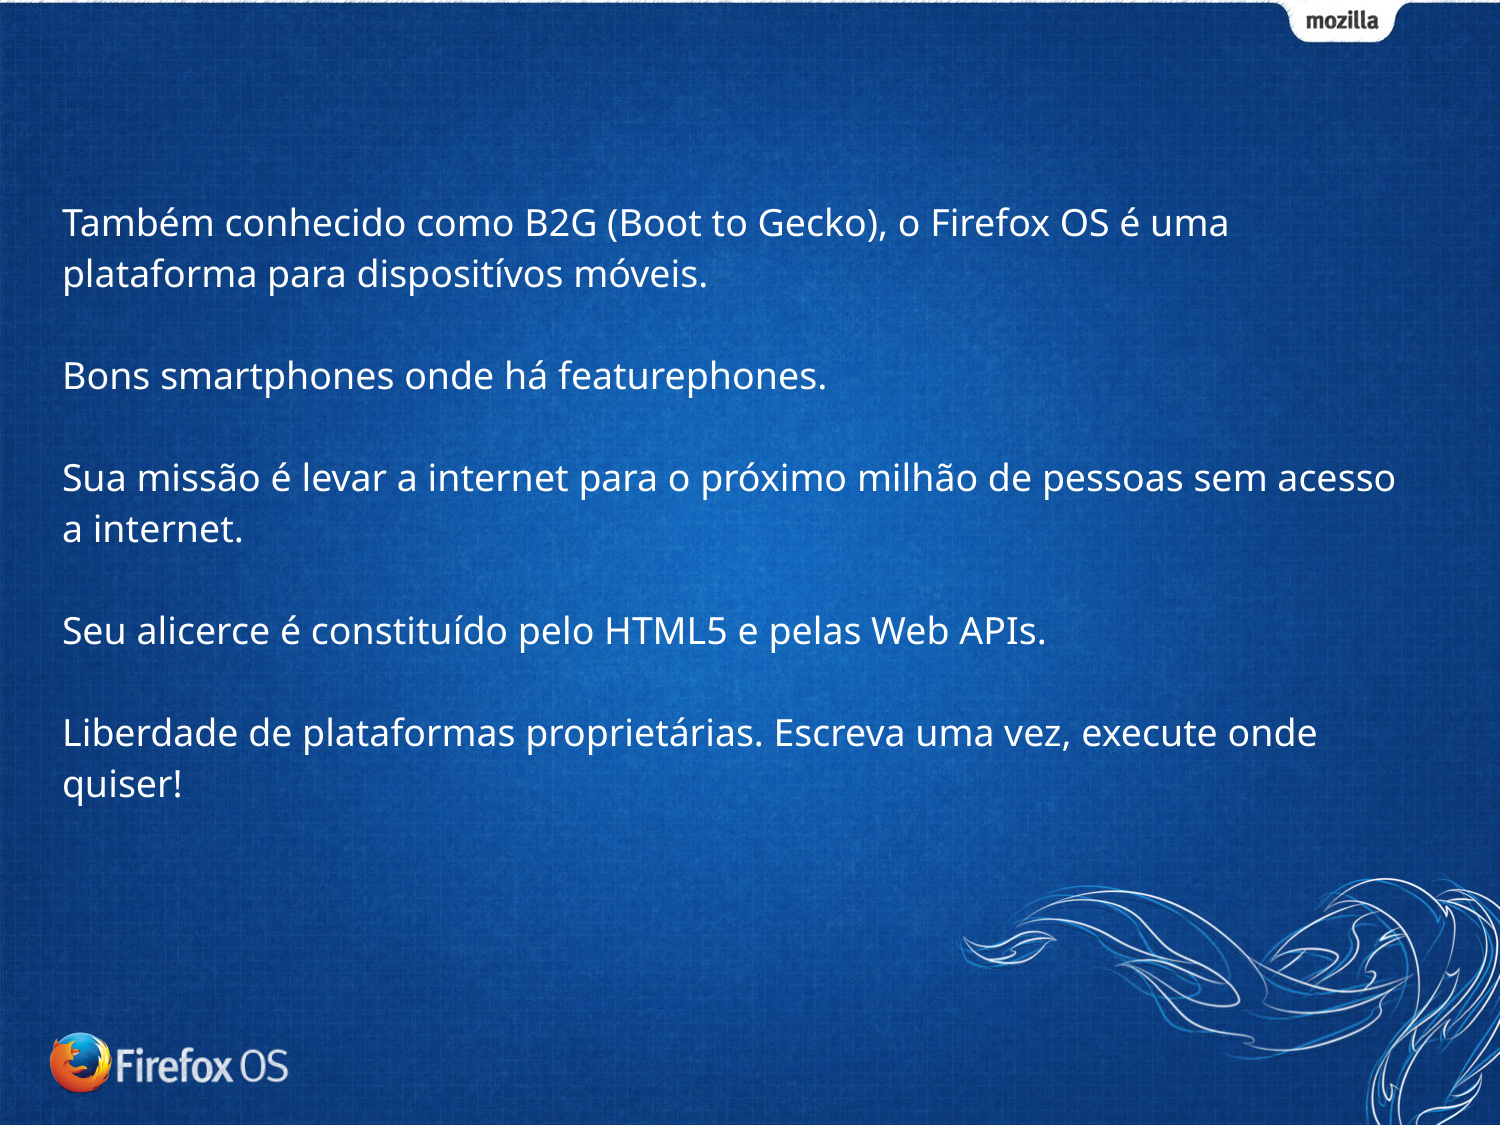

#
Também conhecido como B2G (Boot to Gecko), o Firefox OS é uma plataforma para dispositívos móveis.
Bons smartphones onde há featurephones.
Sua missão é levar a internet para o próximo milhão de pessoas sem acesso a internet.
Seu alicerce é constituído pelo HTML5 e pelas Web APIs.
Liberdade de plataformas proprietárias. Escreva uma vez, execute onde quiser!